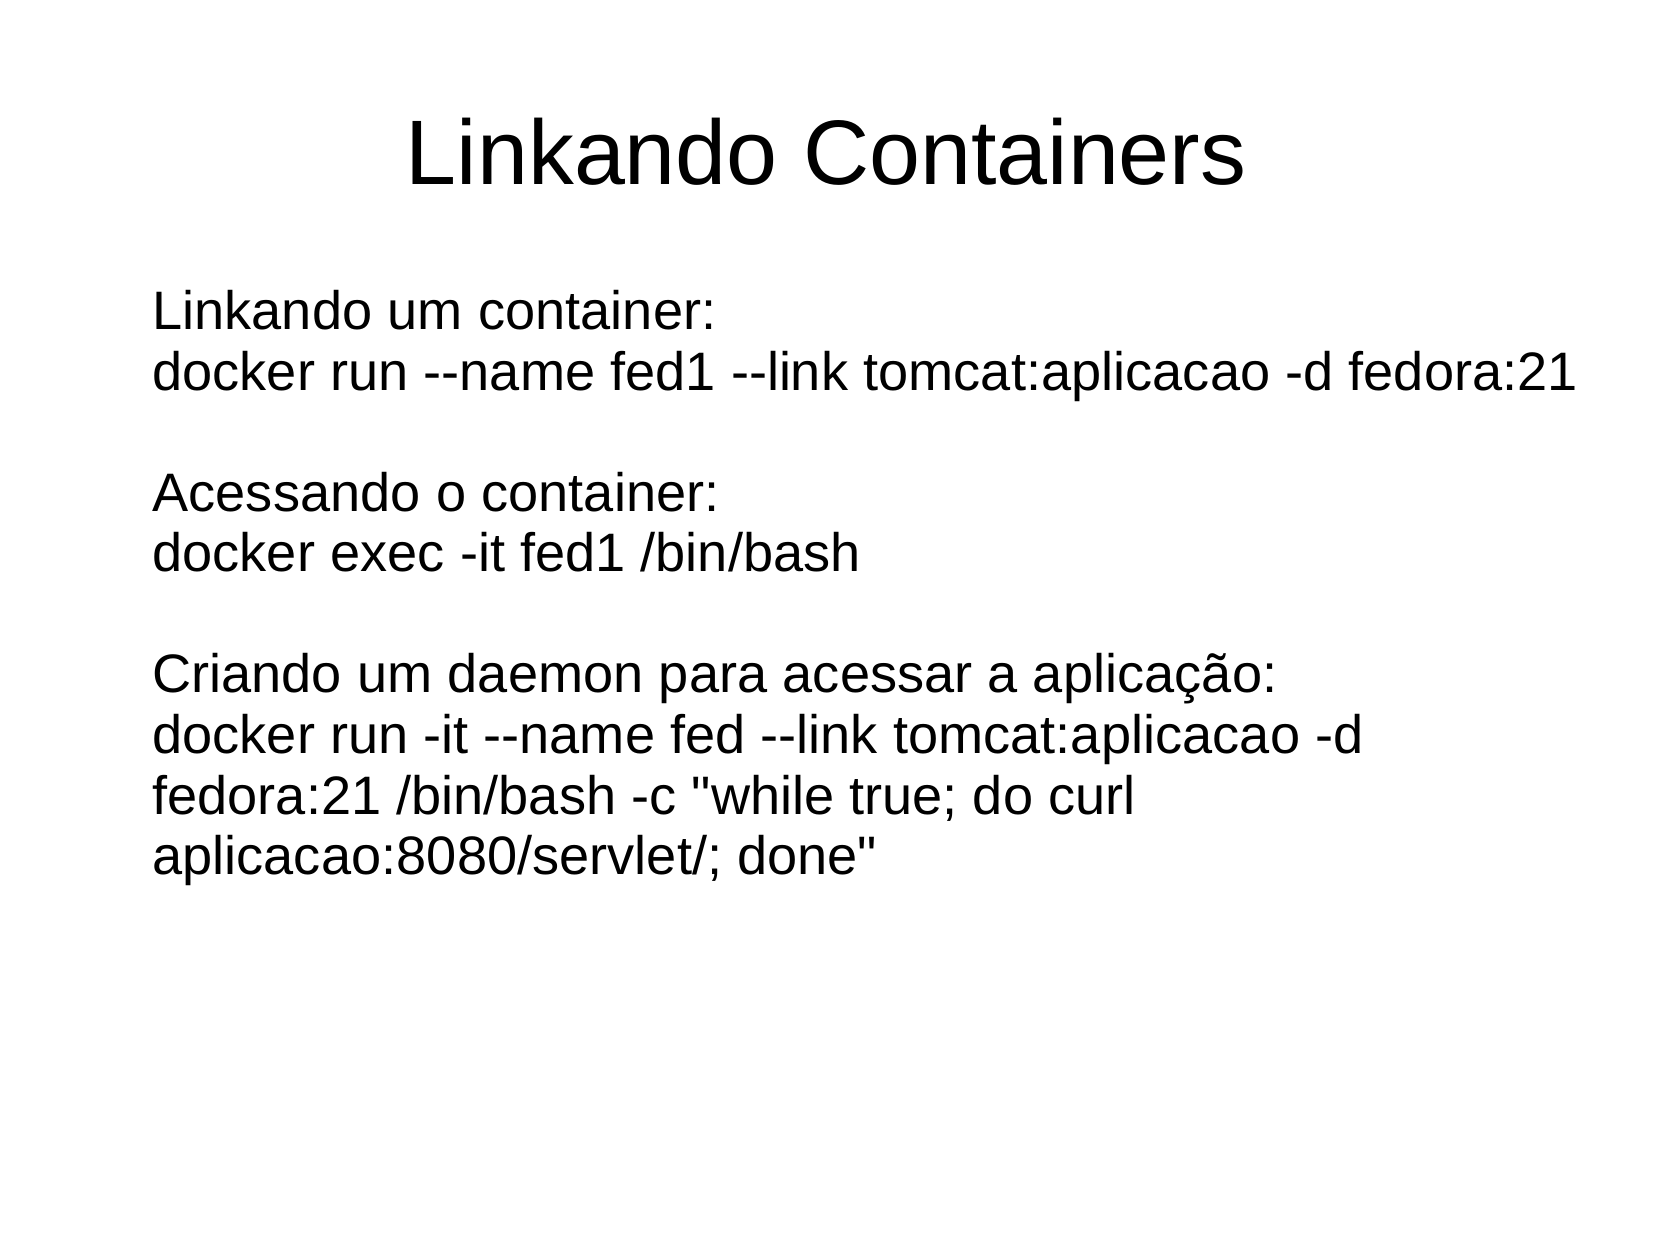

# Linkando Containers
Linkando um container:
docker run --name fed1 --link tomcat:aplicacao -d fedora:21
Acessando o container:
docker exec -it fed1 /bin/bash
Criando um daemon para acessar a aplicação:
docker run -it --name fed --link tomcat:aplicacao -d fedora:21 /bin/bash -c "while true; do curl aplicacao:8080/servlet/; done"